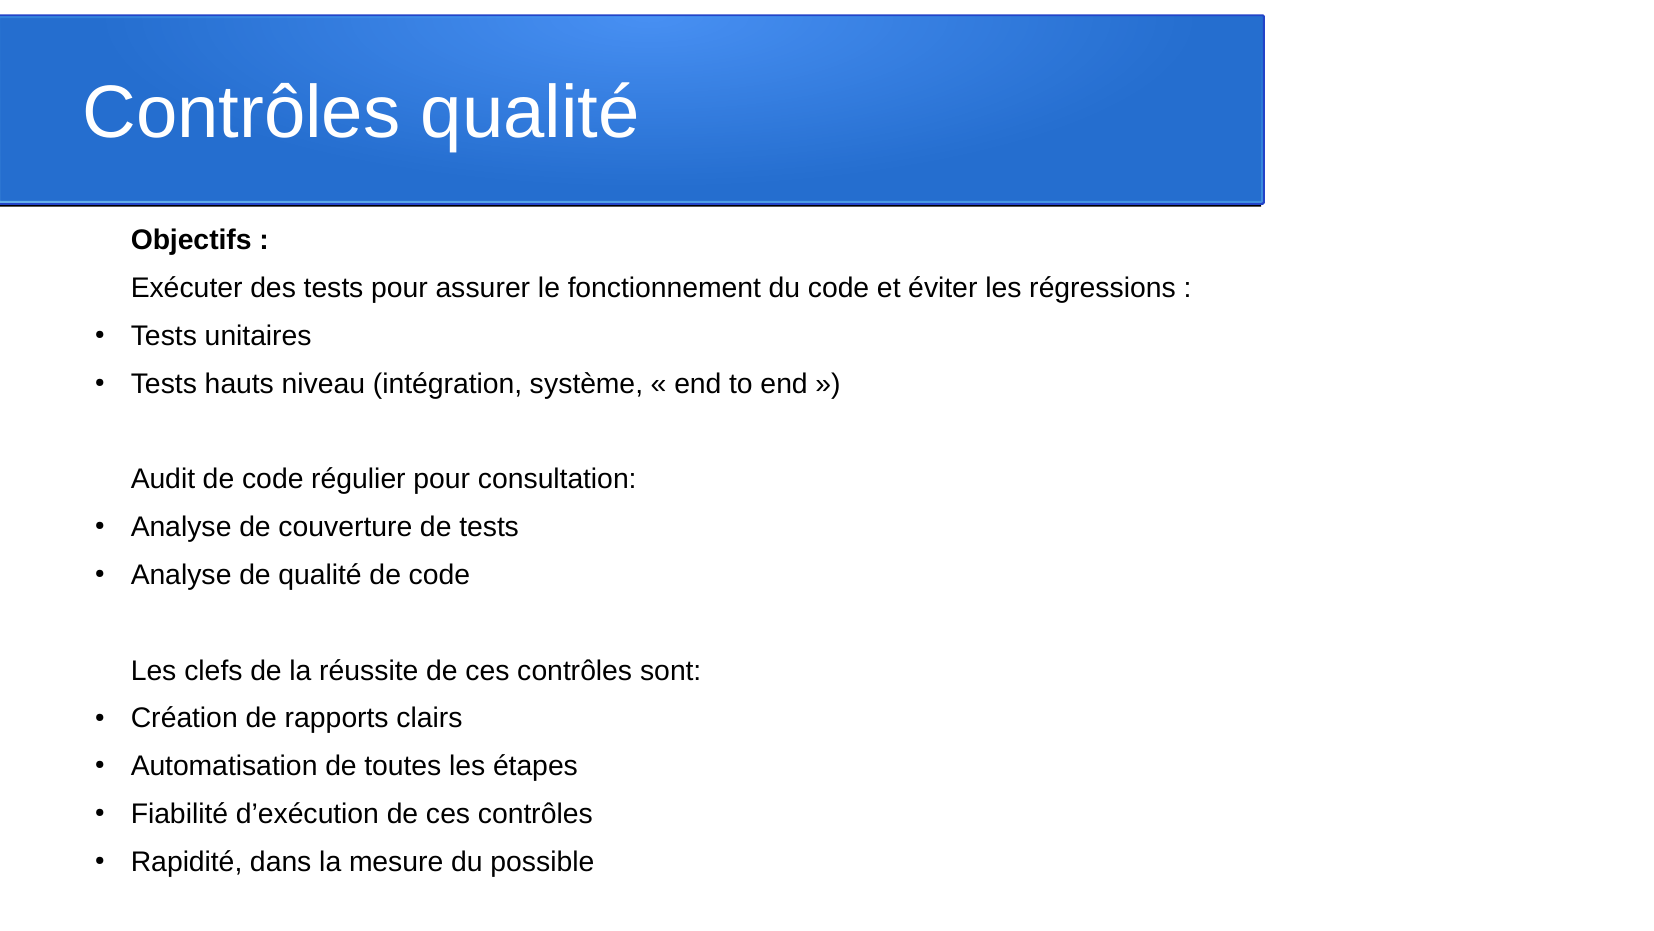

# Contrôles qualité
Objectifs :
Exécuter des tests pour assurer le fonctionnement du code et éviter les régressions :
Tests unitaires
Tests hauts niveau (intégration, système, « end to end »)
Audit de code régulier pour consultation:
Analyse de couverture de tests
Analyse de qualité de code
Les clefs de la réussite de ces contrôles sont:
Création de rapports clairs
Automatisation de toutes les étapes
Fiabilité d’exécution de ces contrôles
Rapidité, dans la mesure du possible